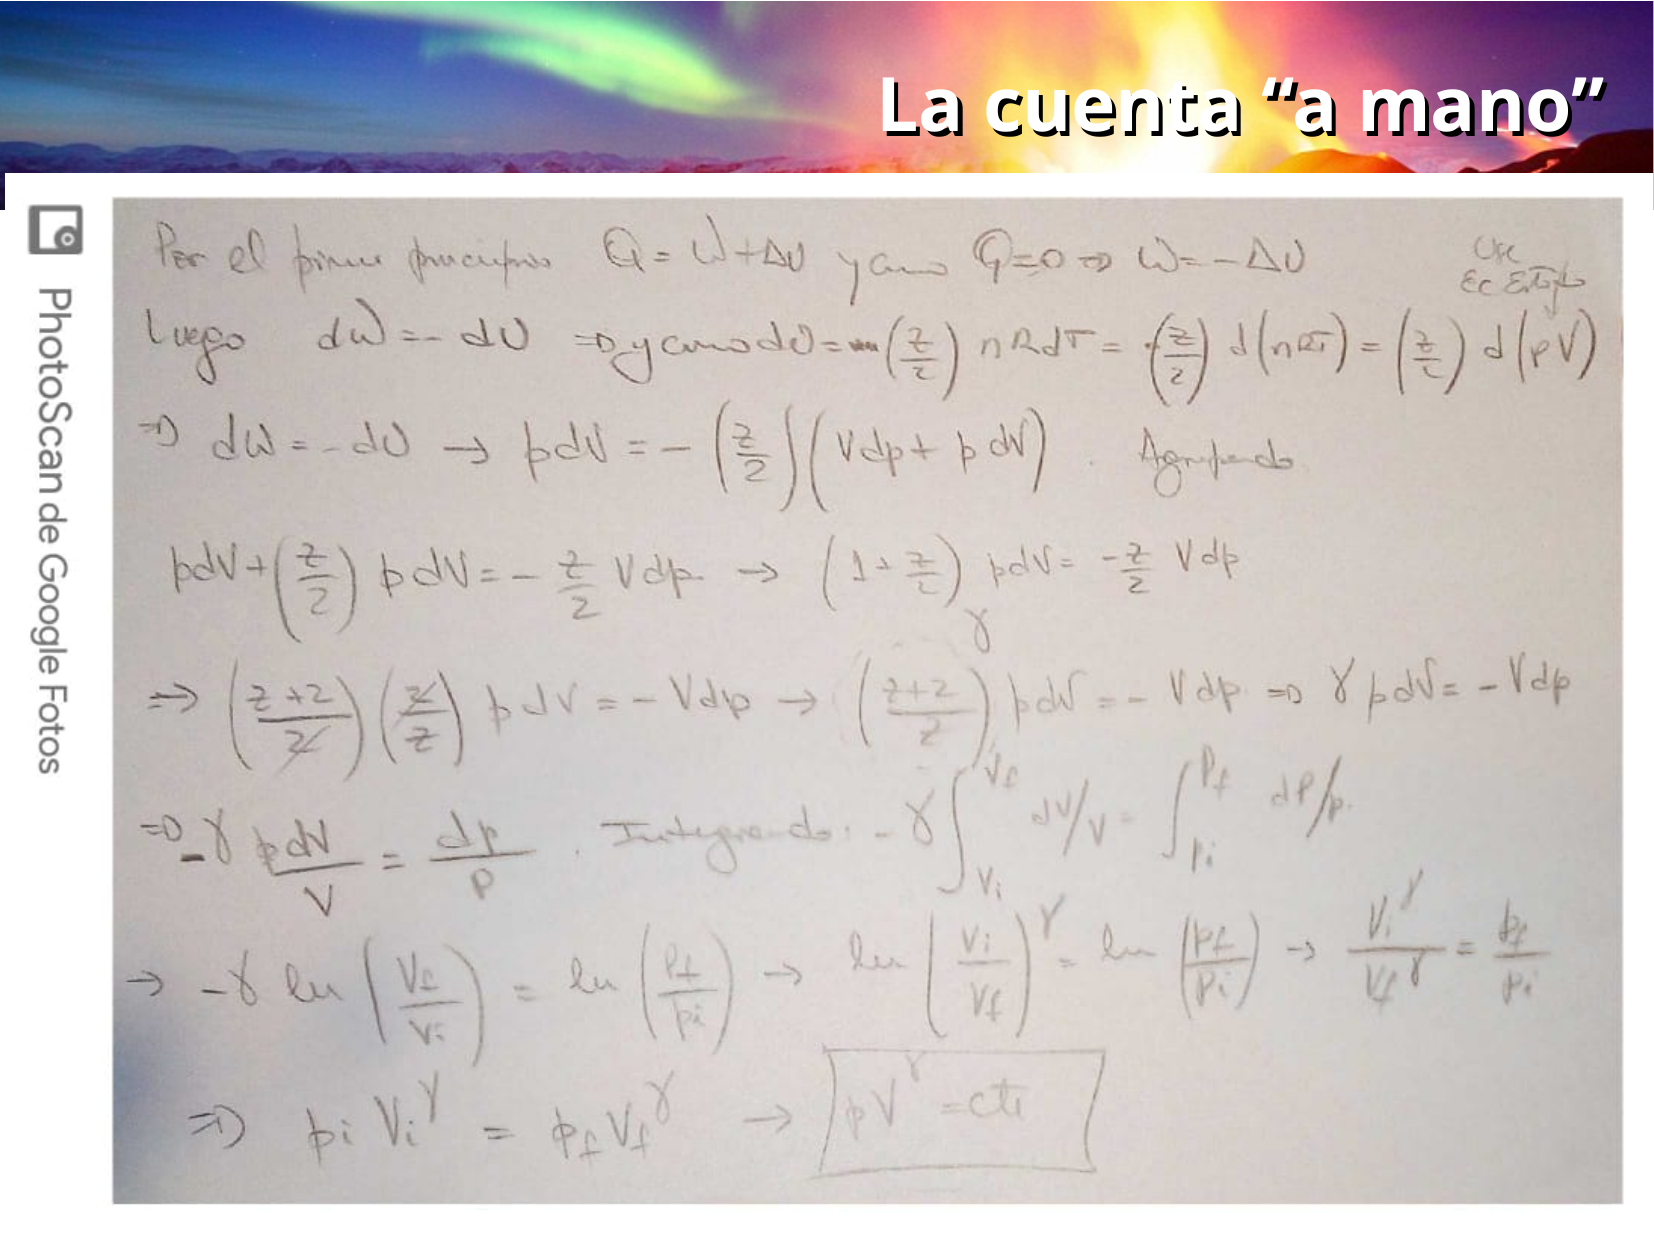

# La cuenta “a mano”
Física IIIB
16